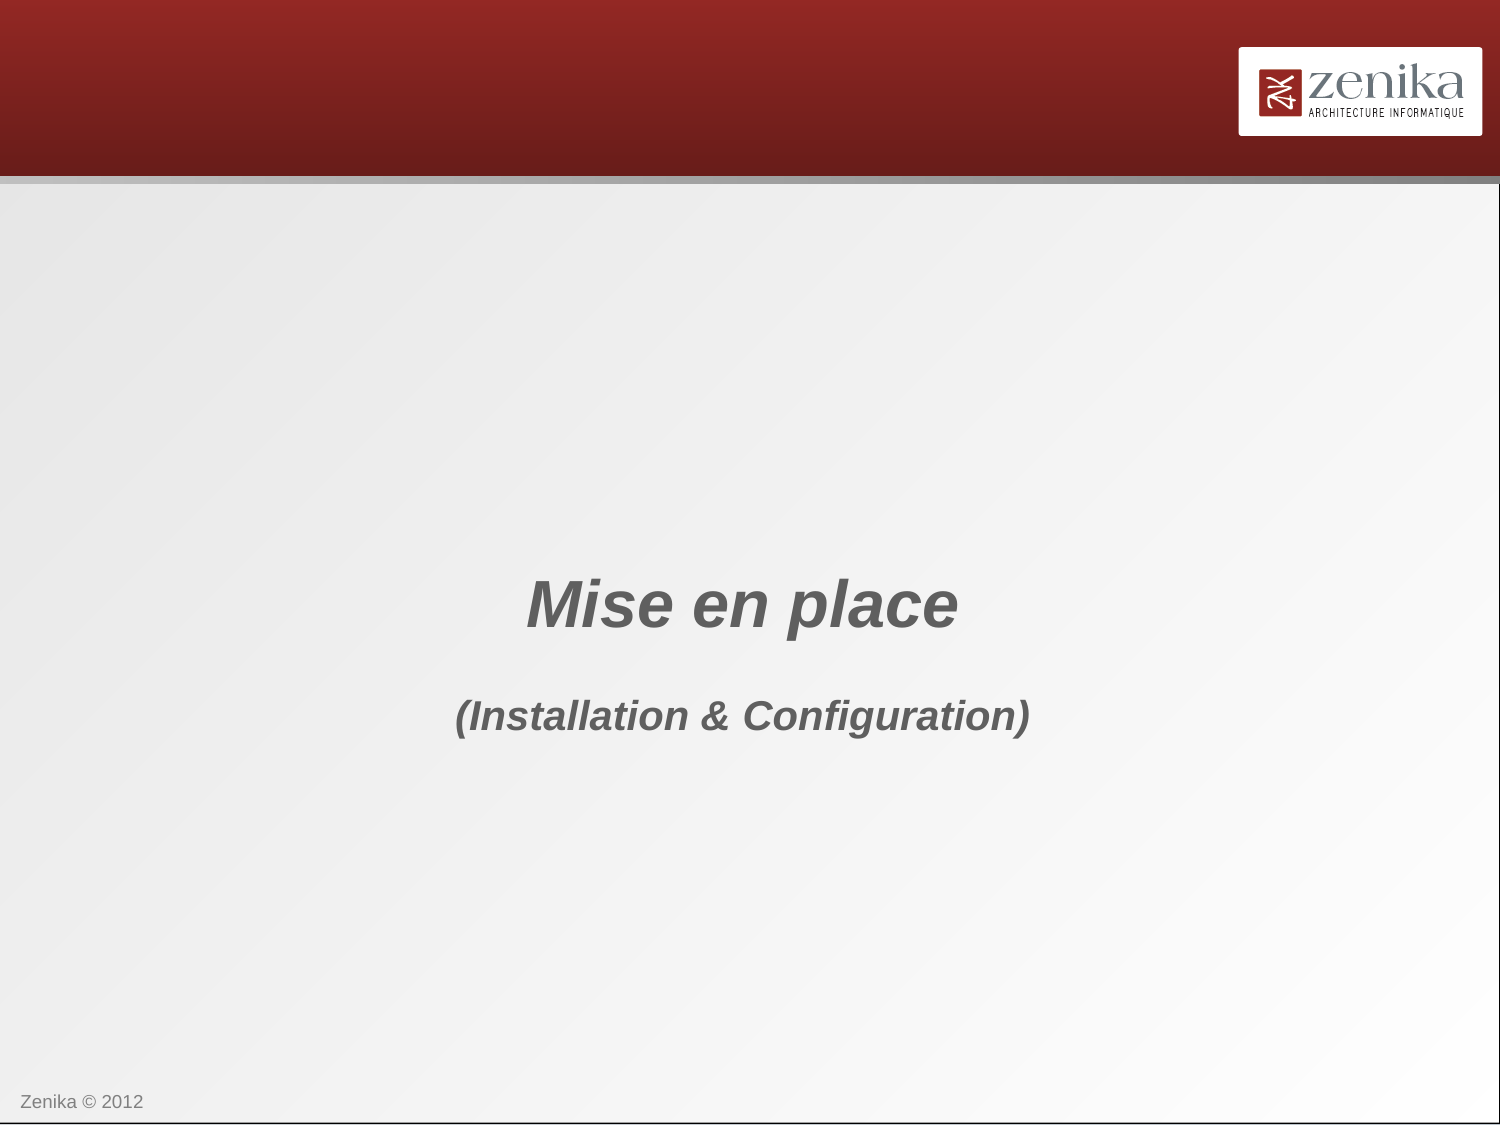

#
Mise en place
(Installation & Configuration)